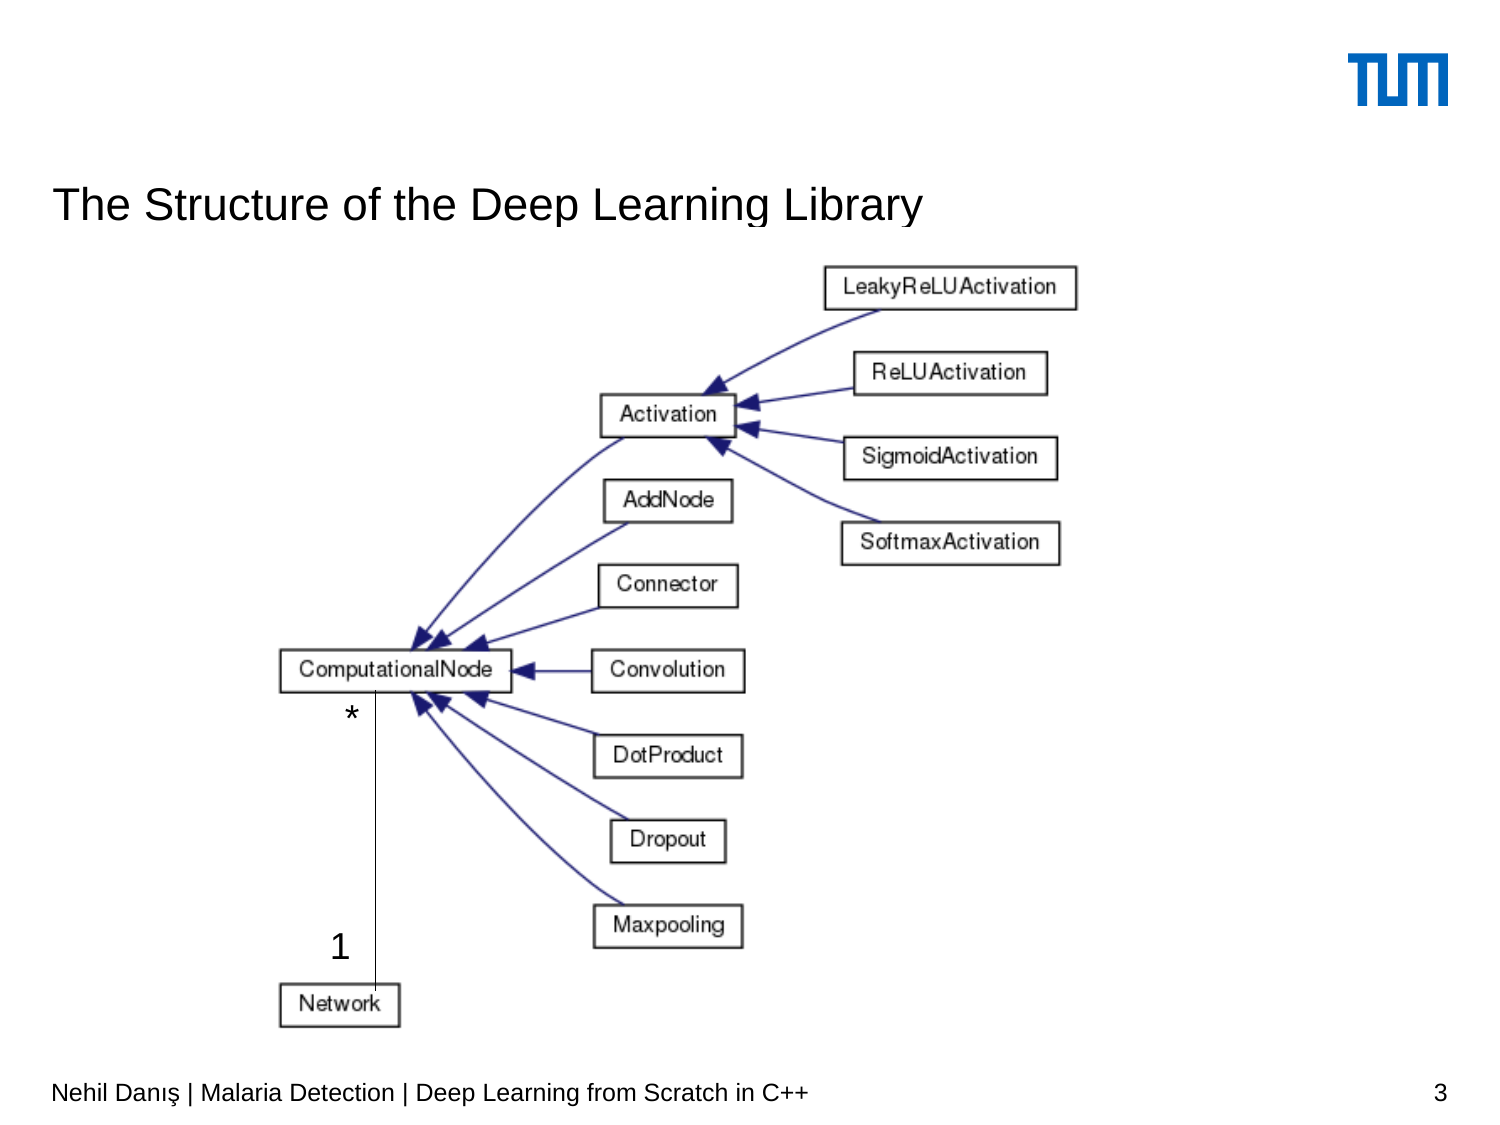

# The Structure of the Deep Learning Library
*
1
Nehil Danış | Malaria Detection | Deep Learning from Scratch in C++